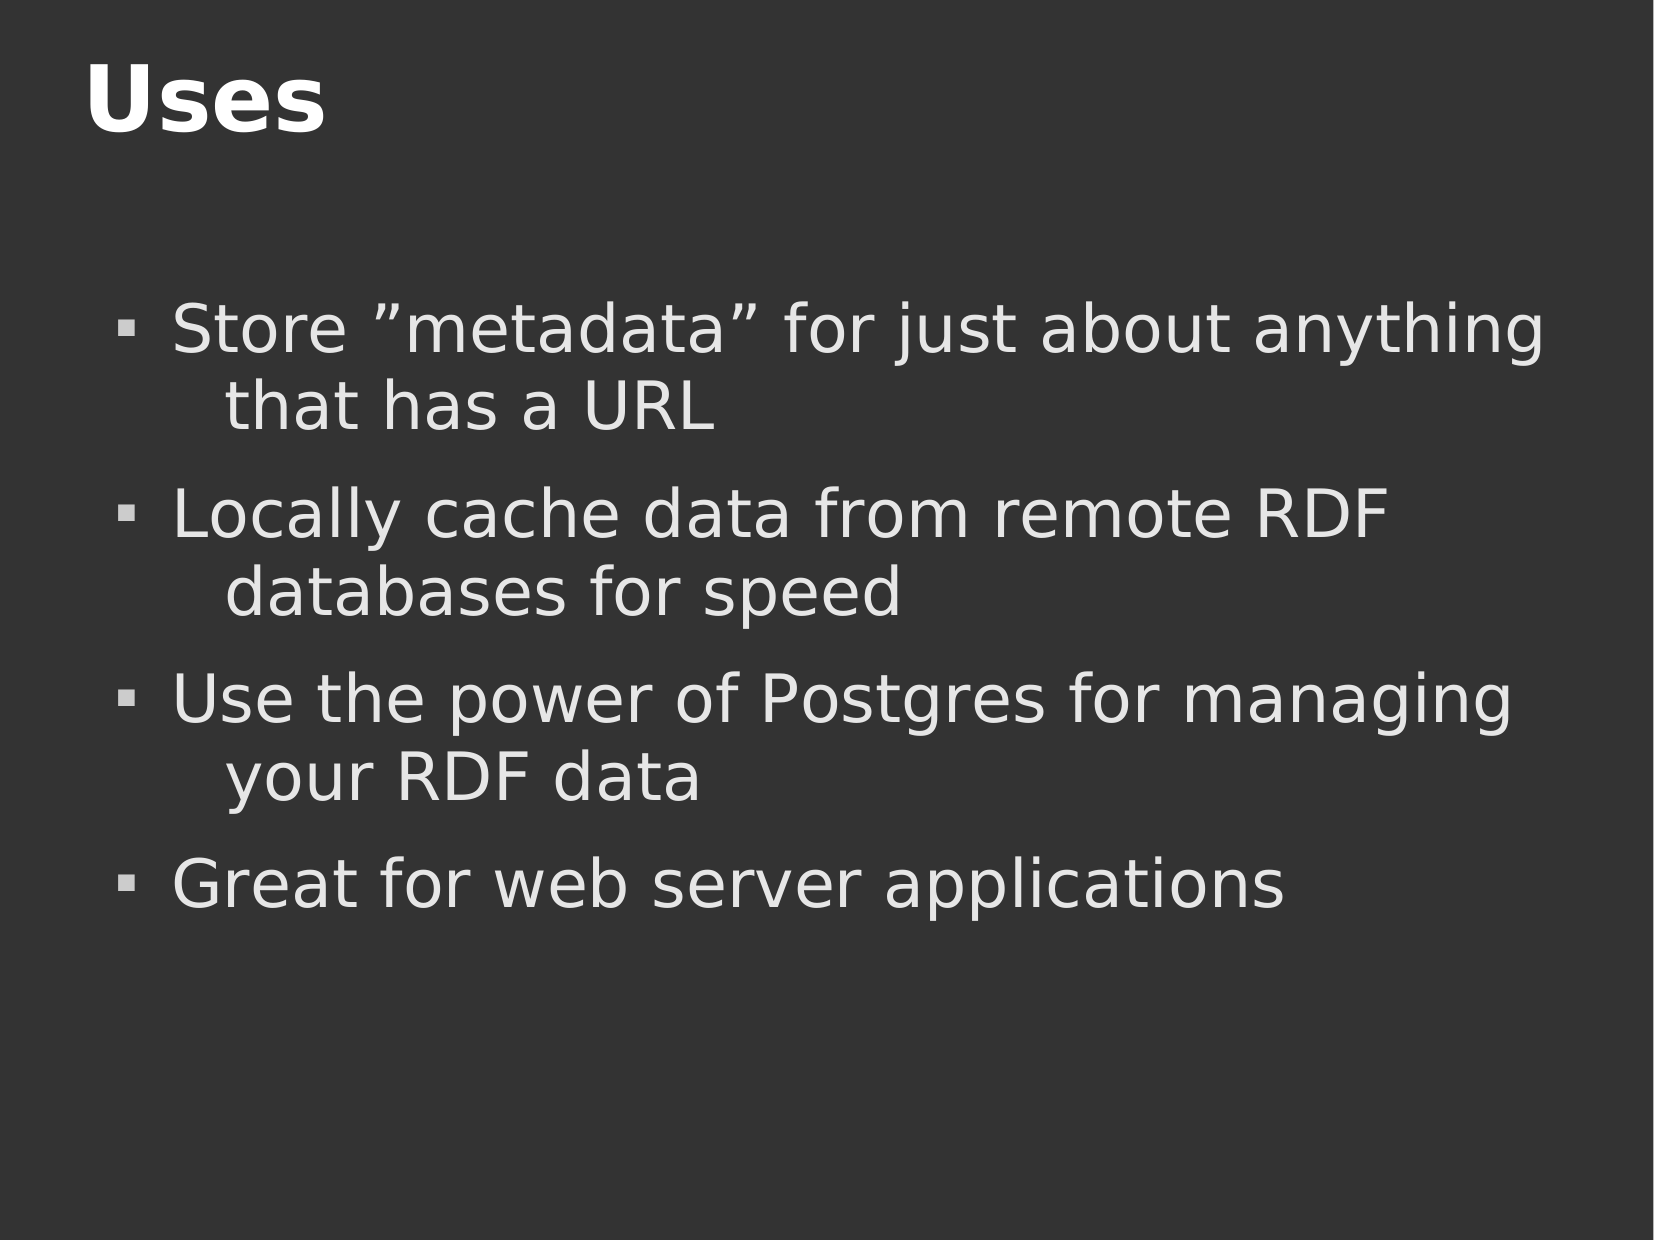

# Uses
Store ”metadata” for just about anything that has a URL
Locally cache data from remote RDF databases for speed
Use the power of Postgres for managing your RDF data
Great for web server applications